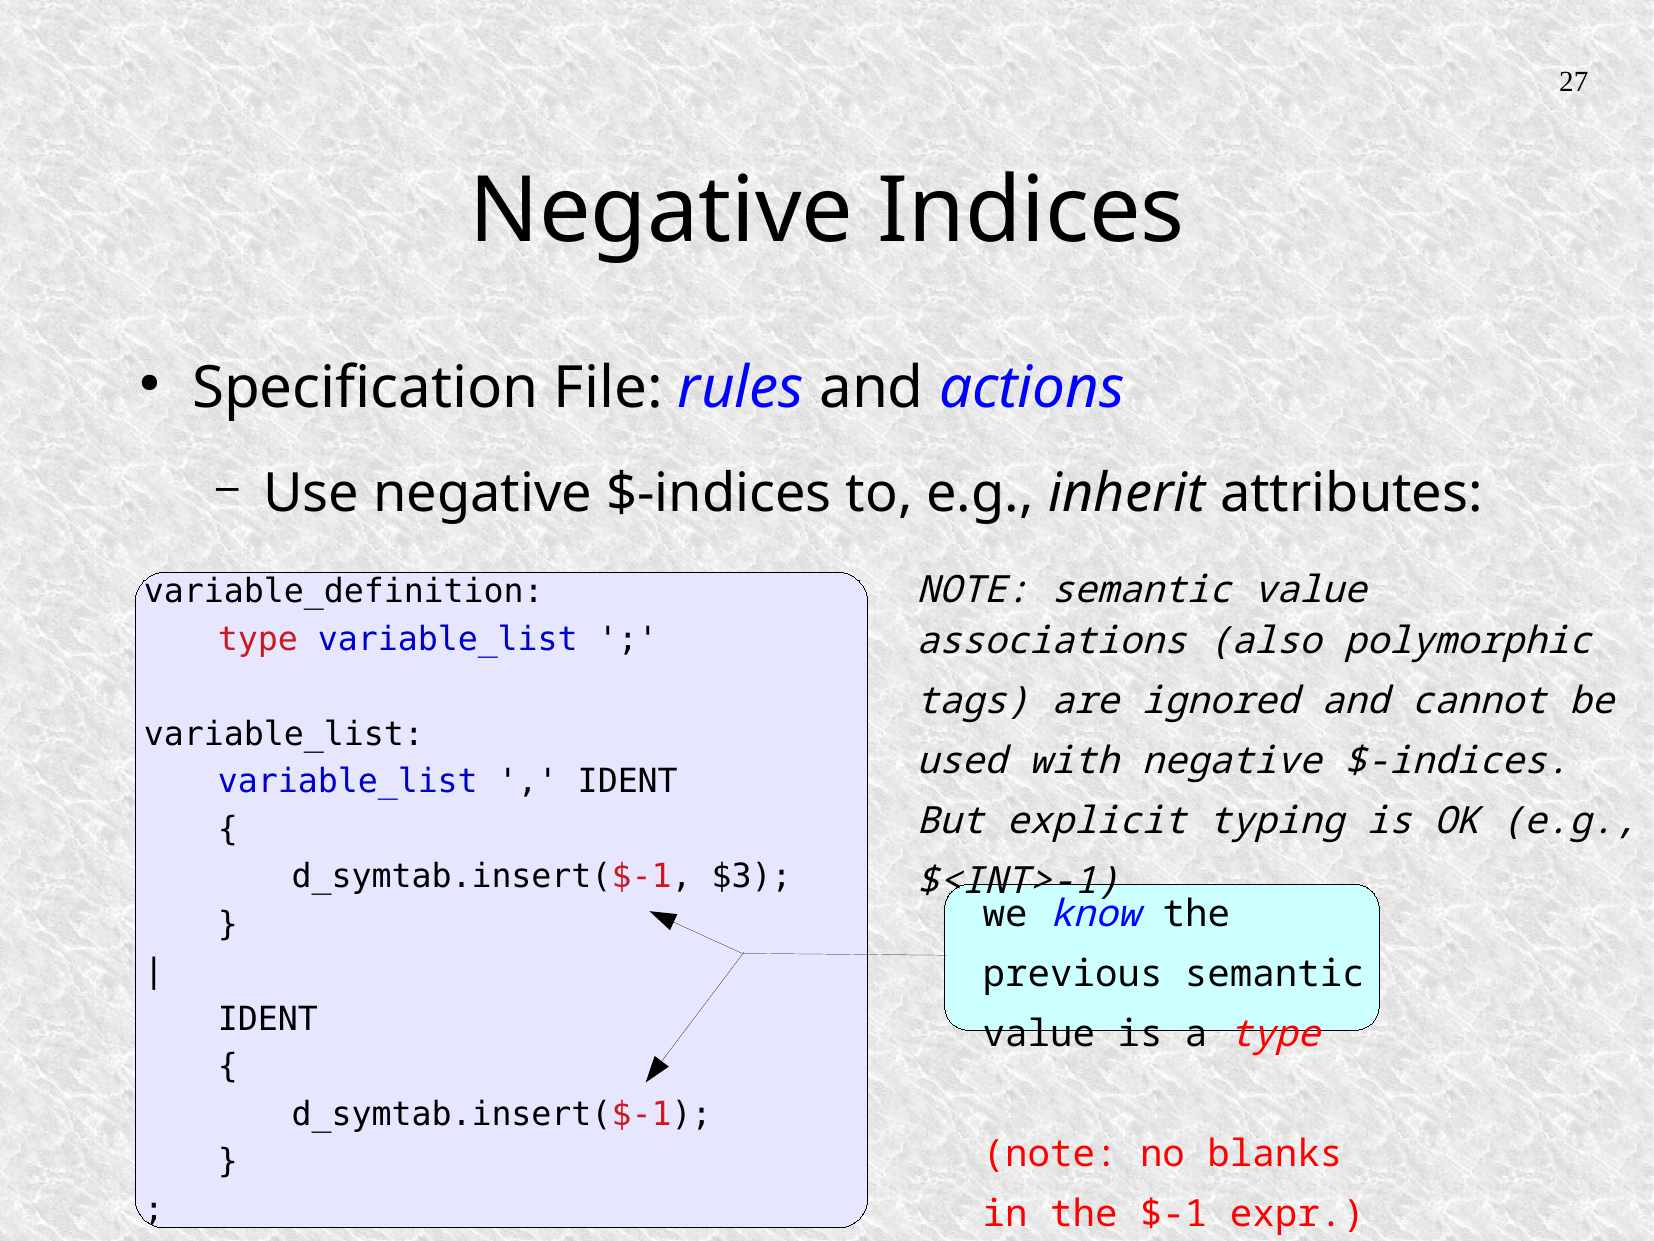

27
# Negative Indices
Specification File: rules and actions
Use negative $-indices to, e.g., inherit attributes:
NOTE: semantic value
associations (also polymorphic
tags) are ignored and cannot be
used with negative $-indices.
But explicit typing is OK (e.g.,
$<INT>-1)
variable_definition:
	type variable_list ';'
variable_list:
	variable_list ',' IDENT
	{
		d_symtab.insert($-1, $3);
	}
|
	IDENT
	{
		d_symtab.insert($-1);
	}
;
we know the
previous semantic
value is a type
(note: no blanks
in the $-1 expr.)